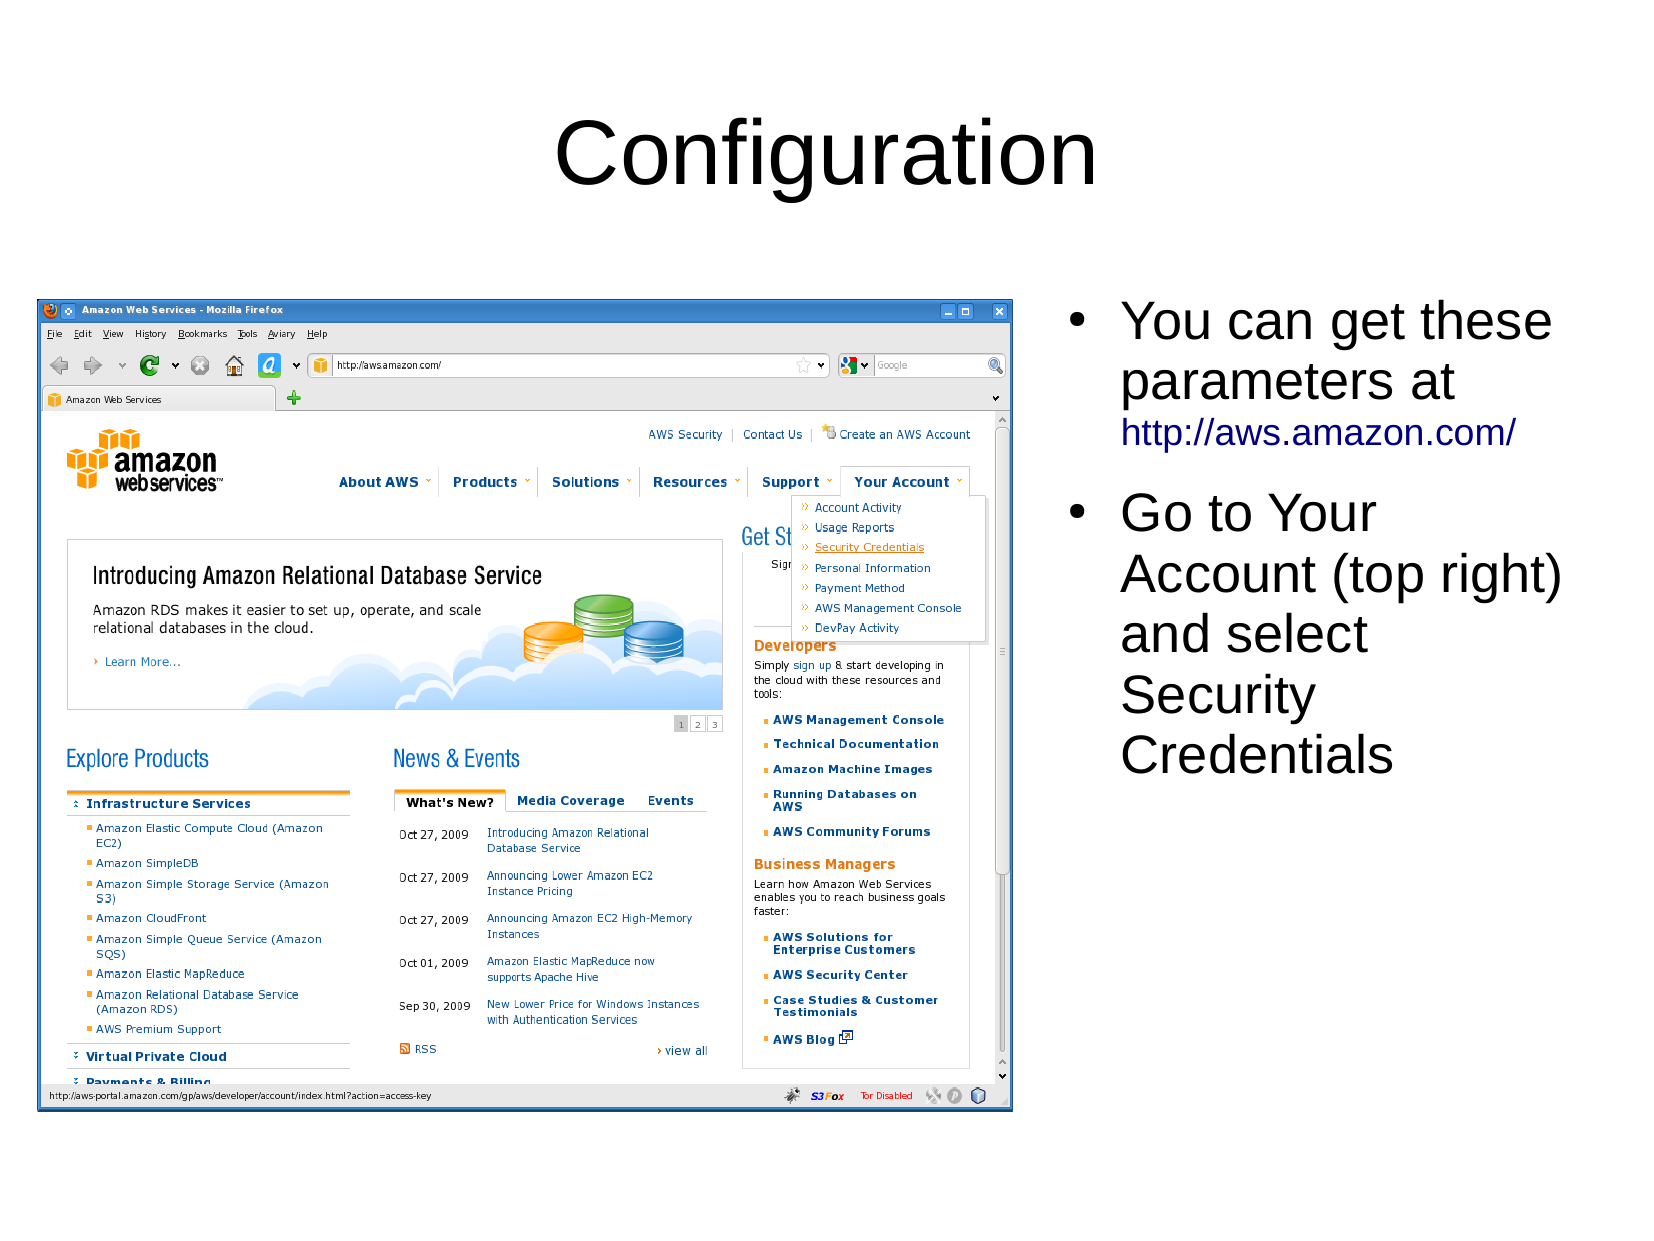

# Configuration
You can get these parameters at http://aws.amazon.com/
Go to Your Account (top right) and select Security Credentials